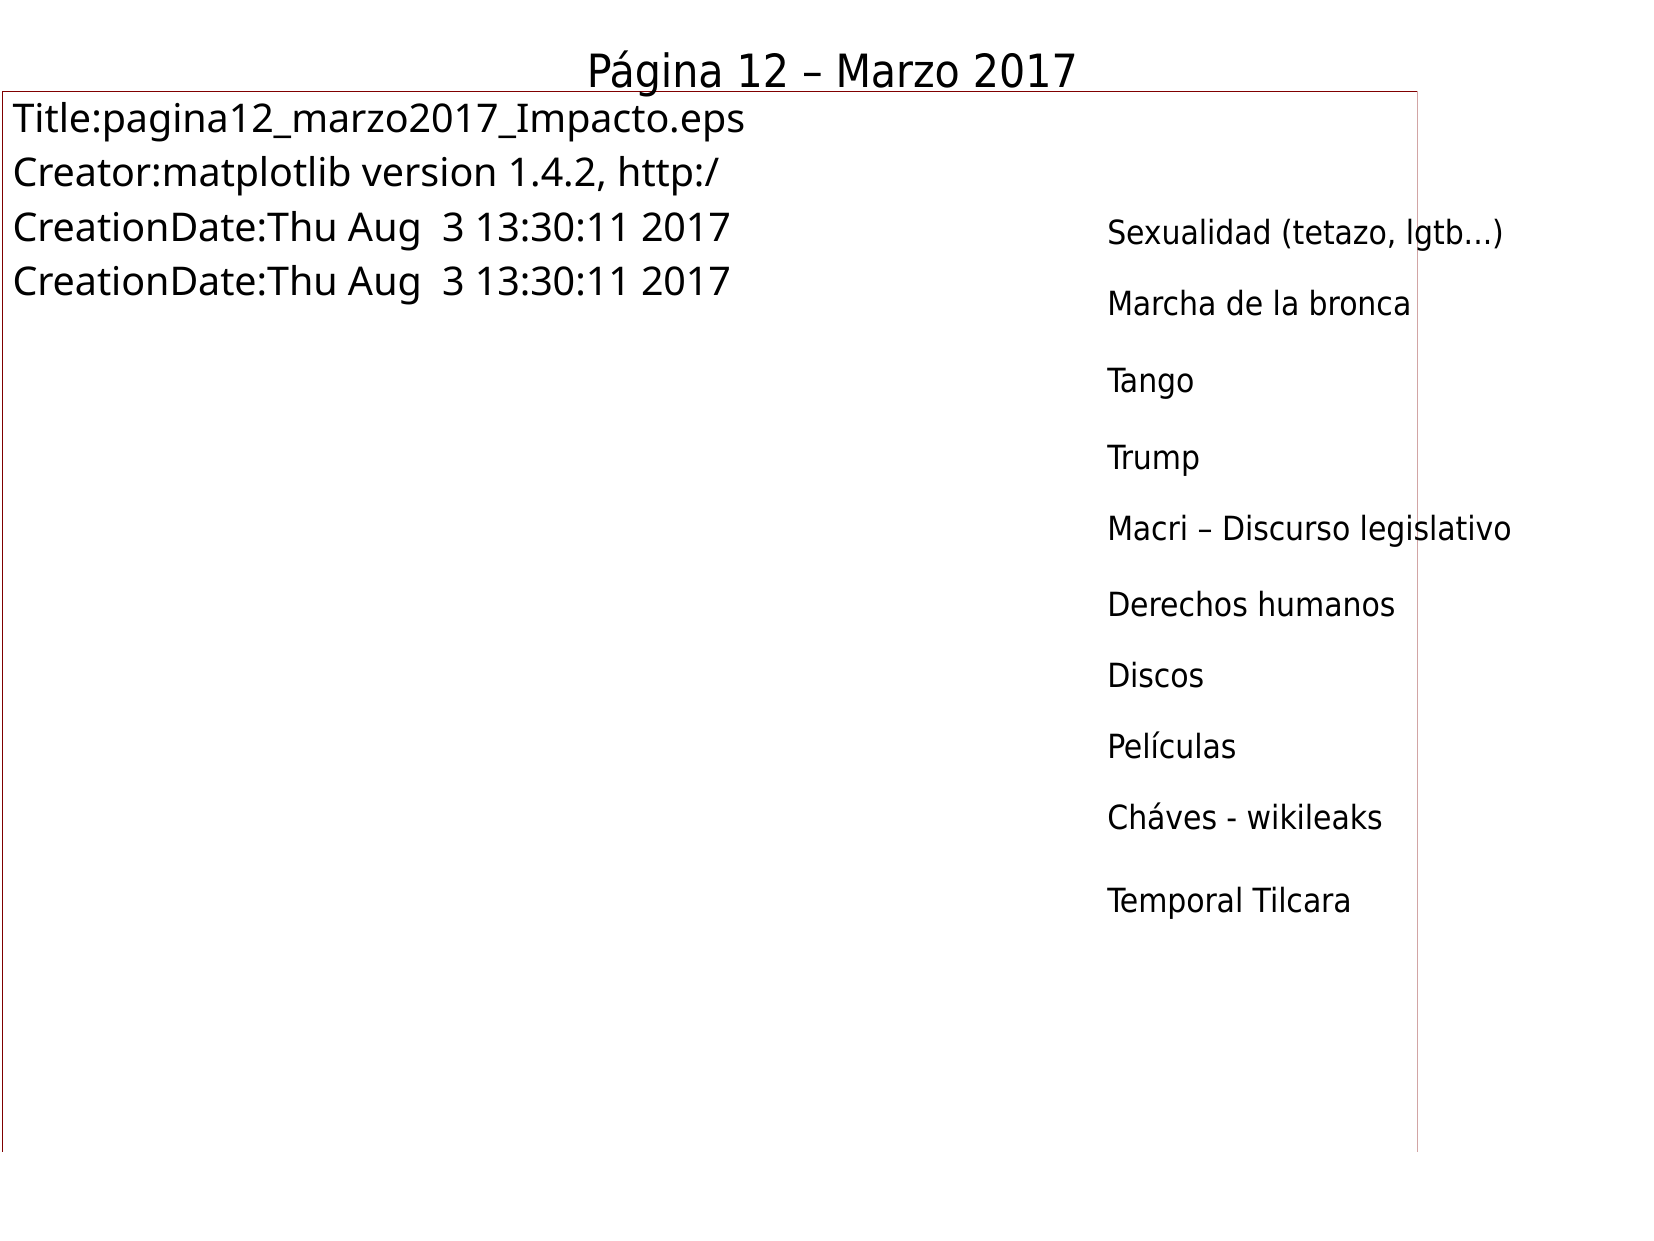

Página 12 – Marzo 2017
Sexualidad (tetazo, lgtb...)
Marcha de la bronca
Tango
Trump
Macri – Discurso legislativo
Derechos humanos
Discos
Películas
Cháves - wikileaks
Temporal Tilcara